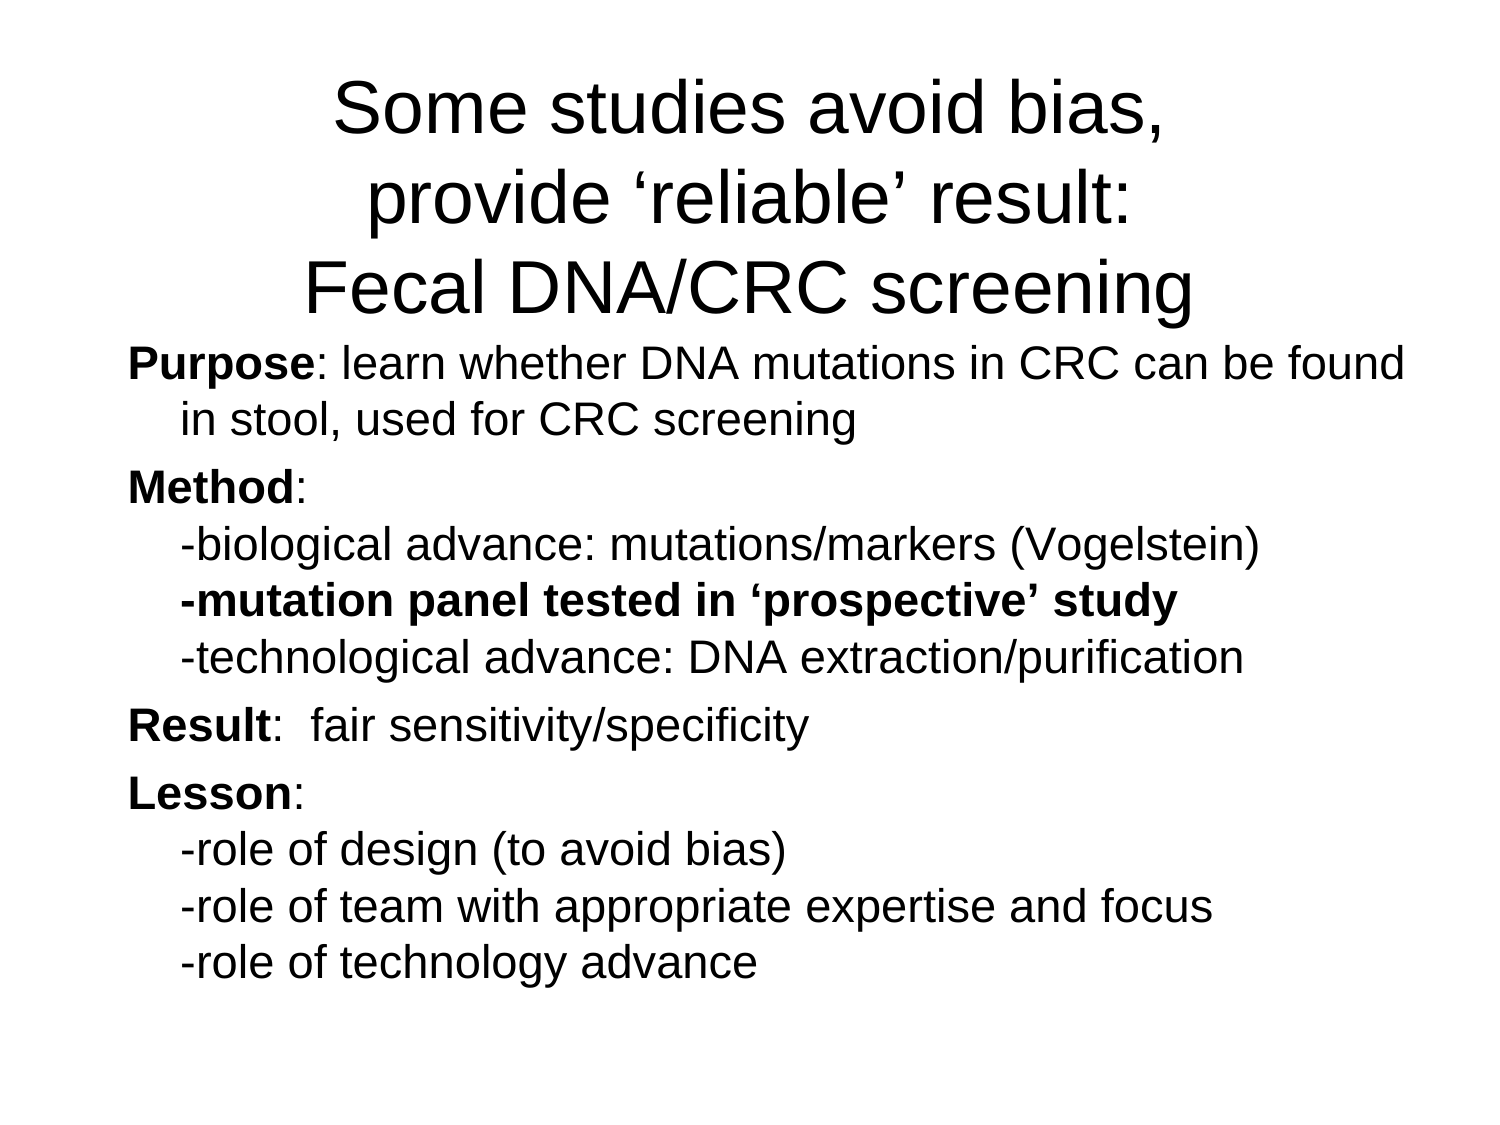

# Some studies avoid bias, provide ‘reliable’ result: Fecal DNA/CRC screening
Purpose: learn whether DNA mutations in CRC can be found in stool, used for CRC screening
Method:
-biological advance: mutations/markers (Vogelstein)
-mutation panel tested in ‘prospective’ study
-technological advance: DNA extraction/purification
Result: fair sensitivity/specificity
Lesson:
-role of design (to avoid bias)
-role of team with appropriate expertise and focus
-role of technology advance